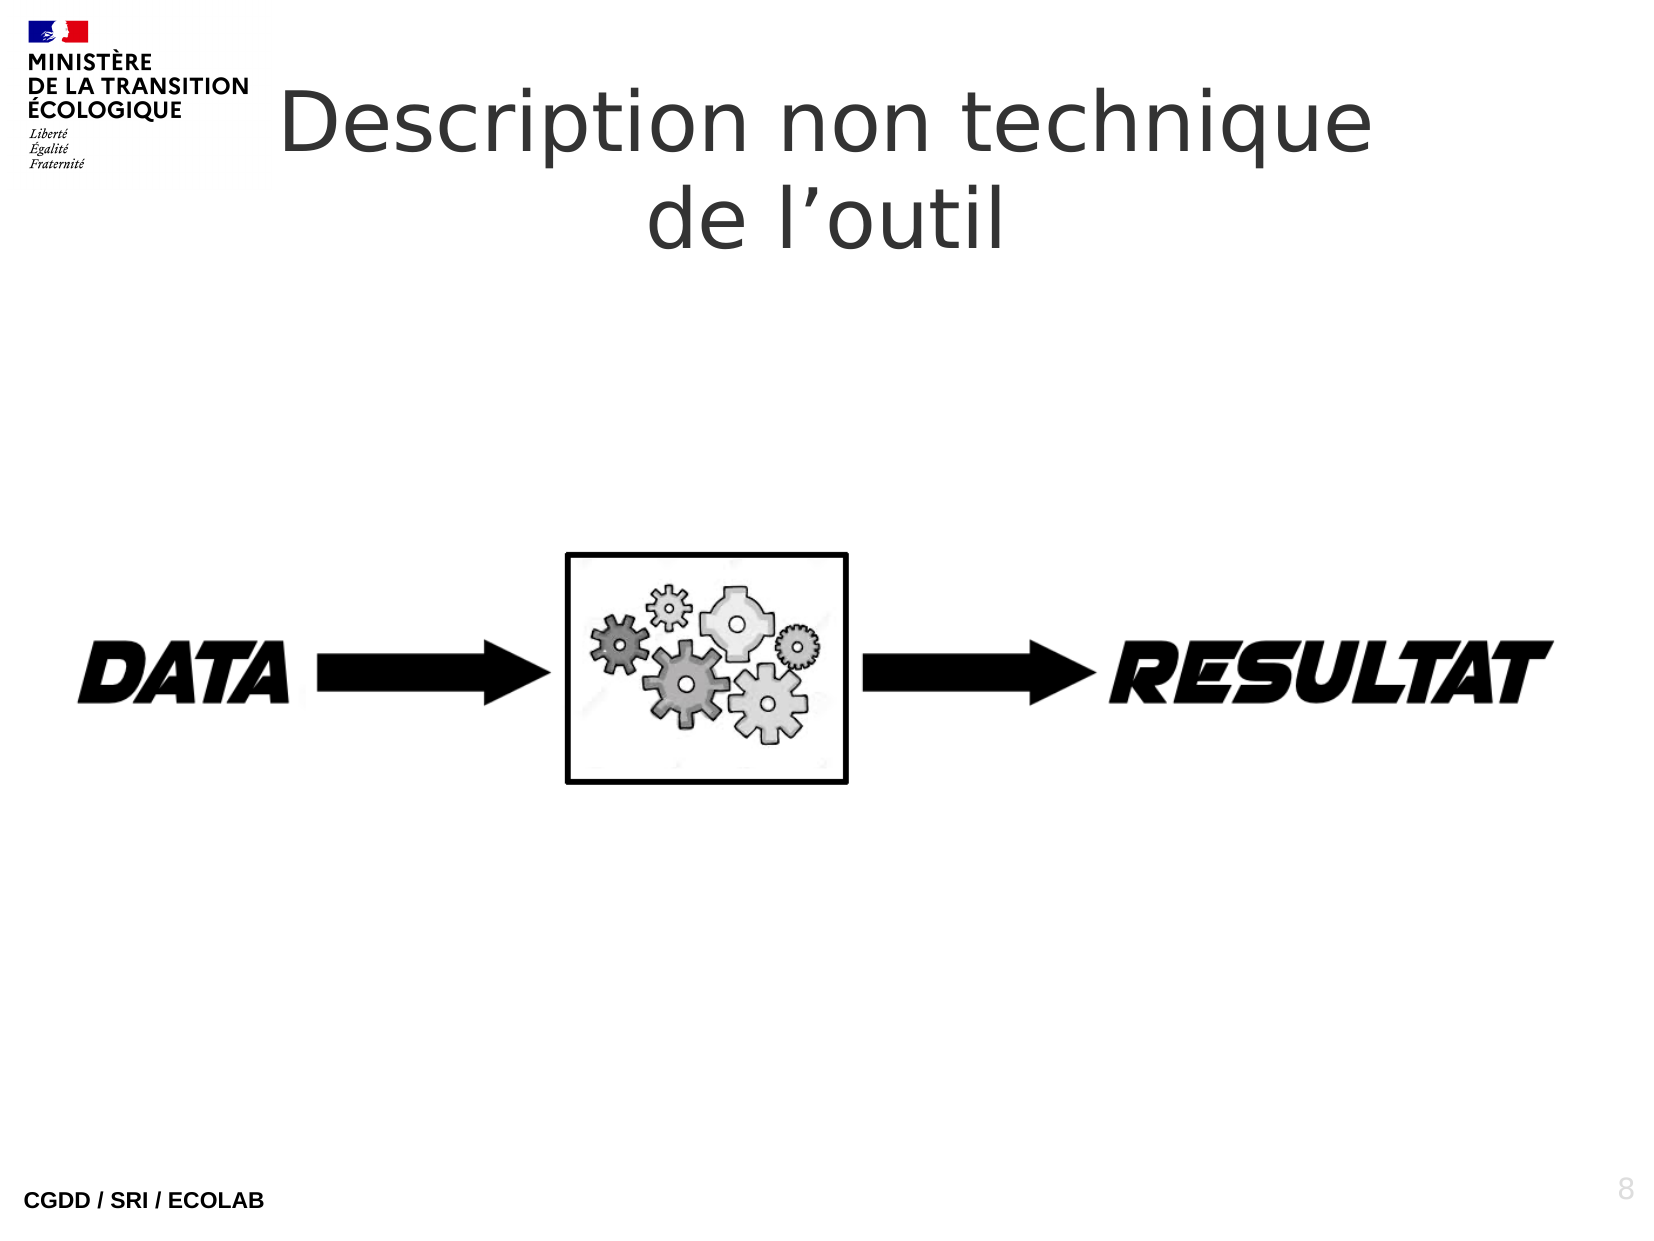

# Description non technique de l’outil
8